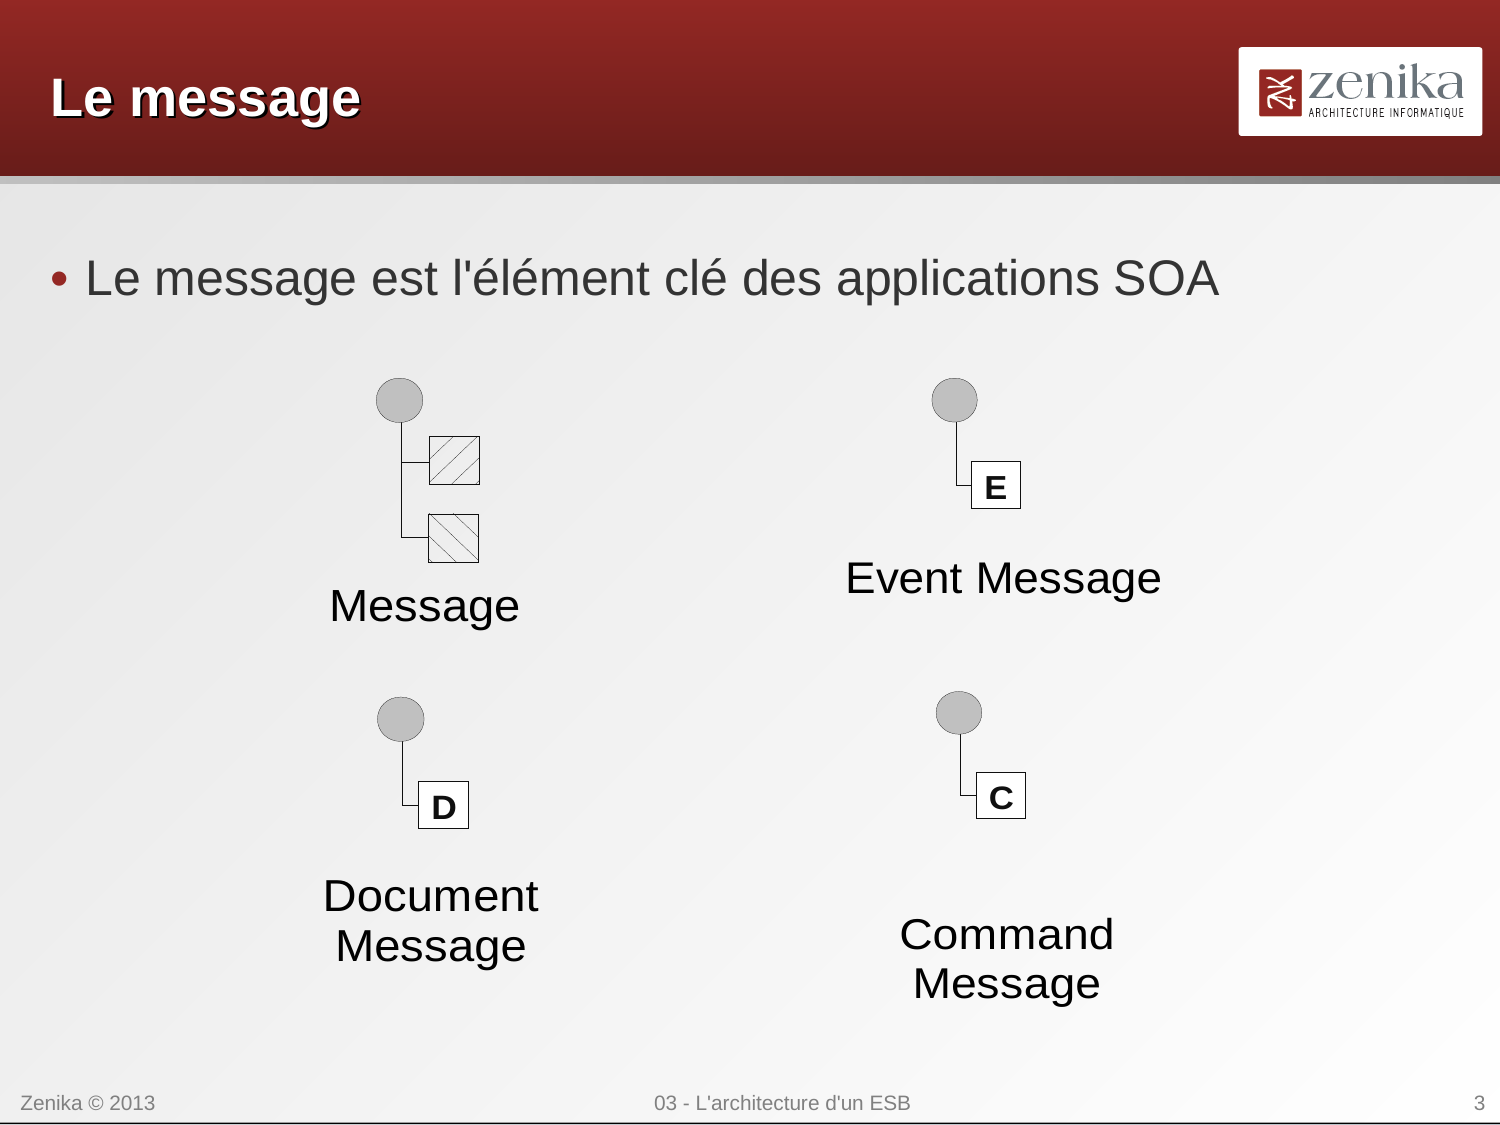

# Le message
Le message est l'élément clé des applications SOA